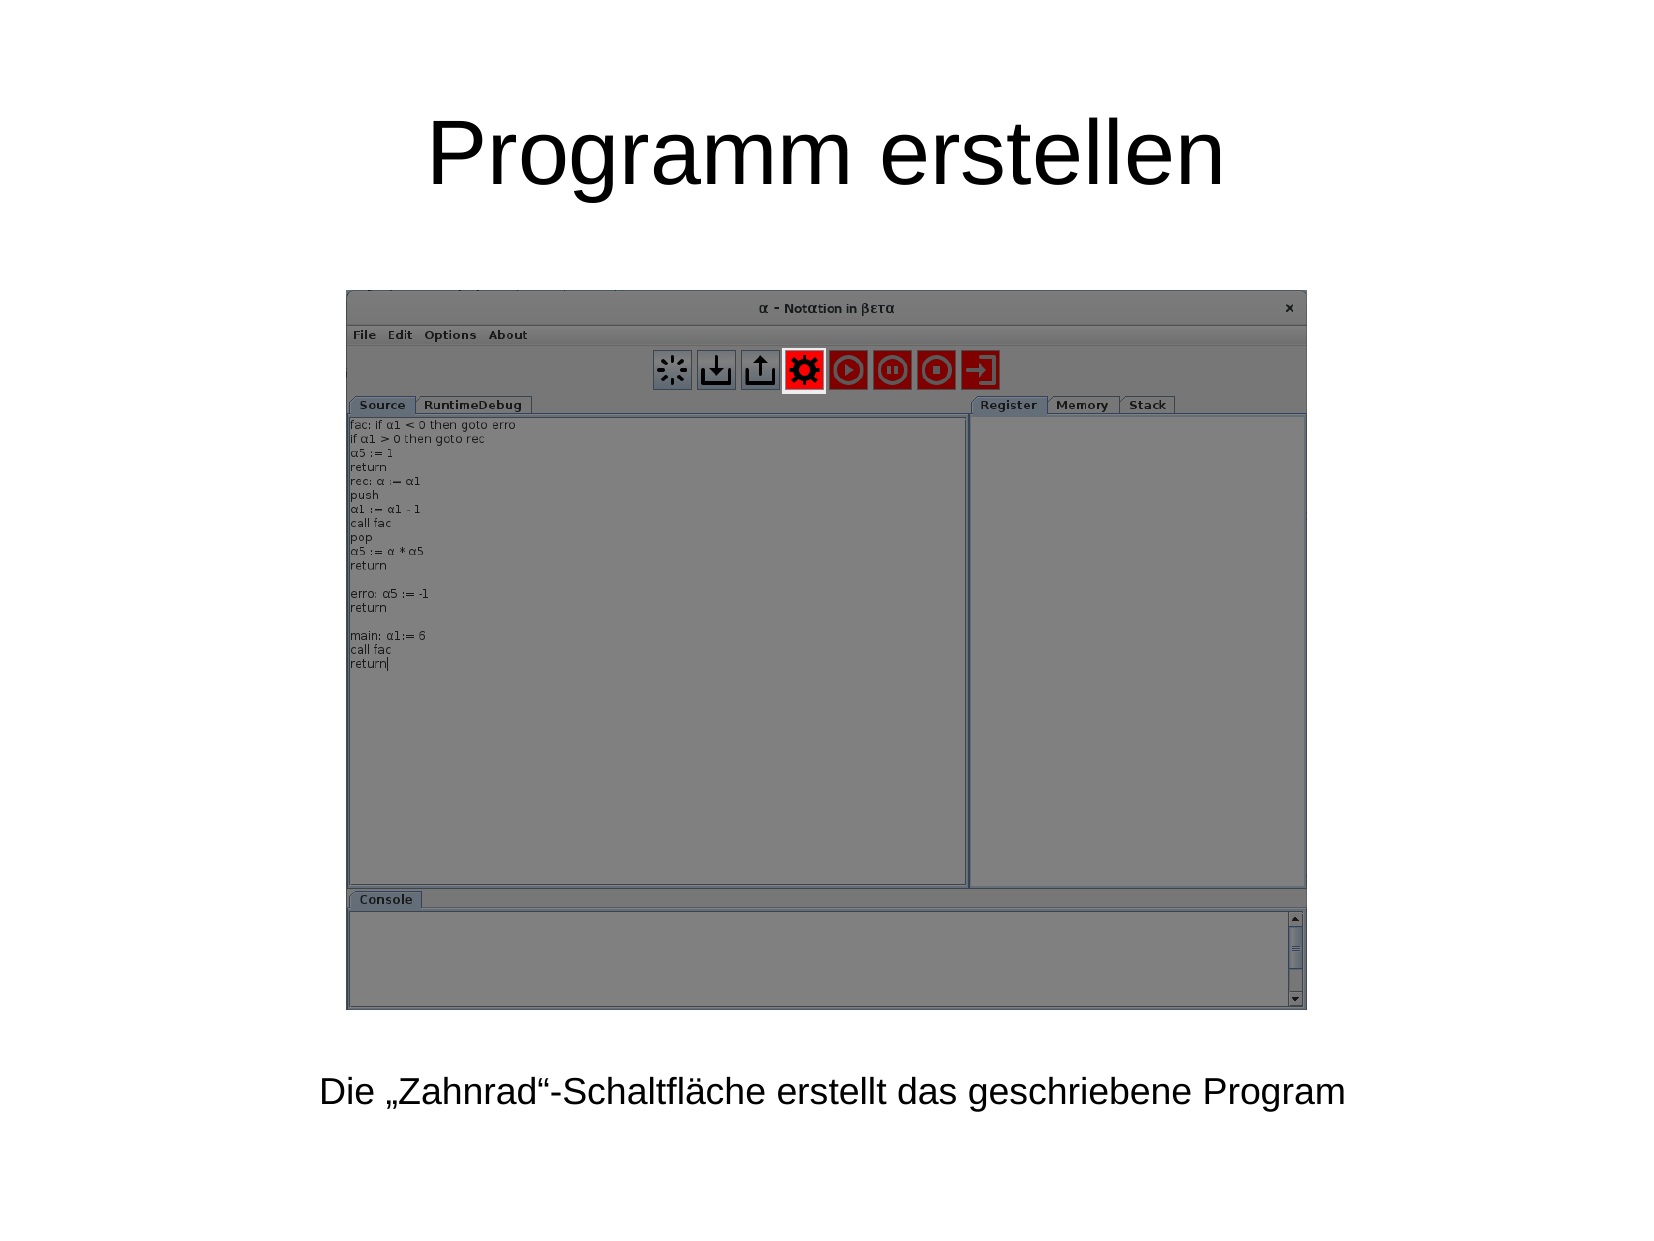

# Programm erstellen
Die „Zahnrad“-Schaltfläche erstellt das geschriebene Program